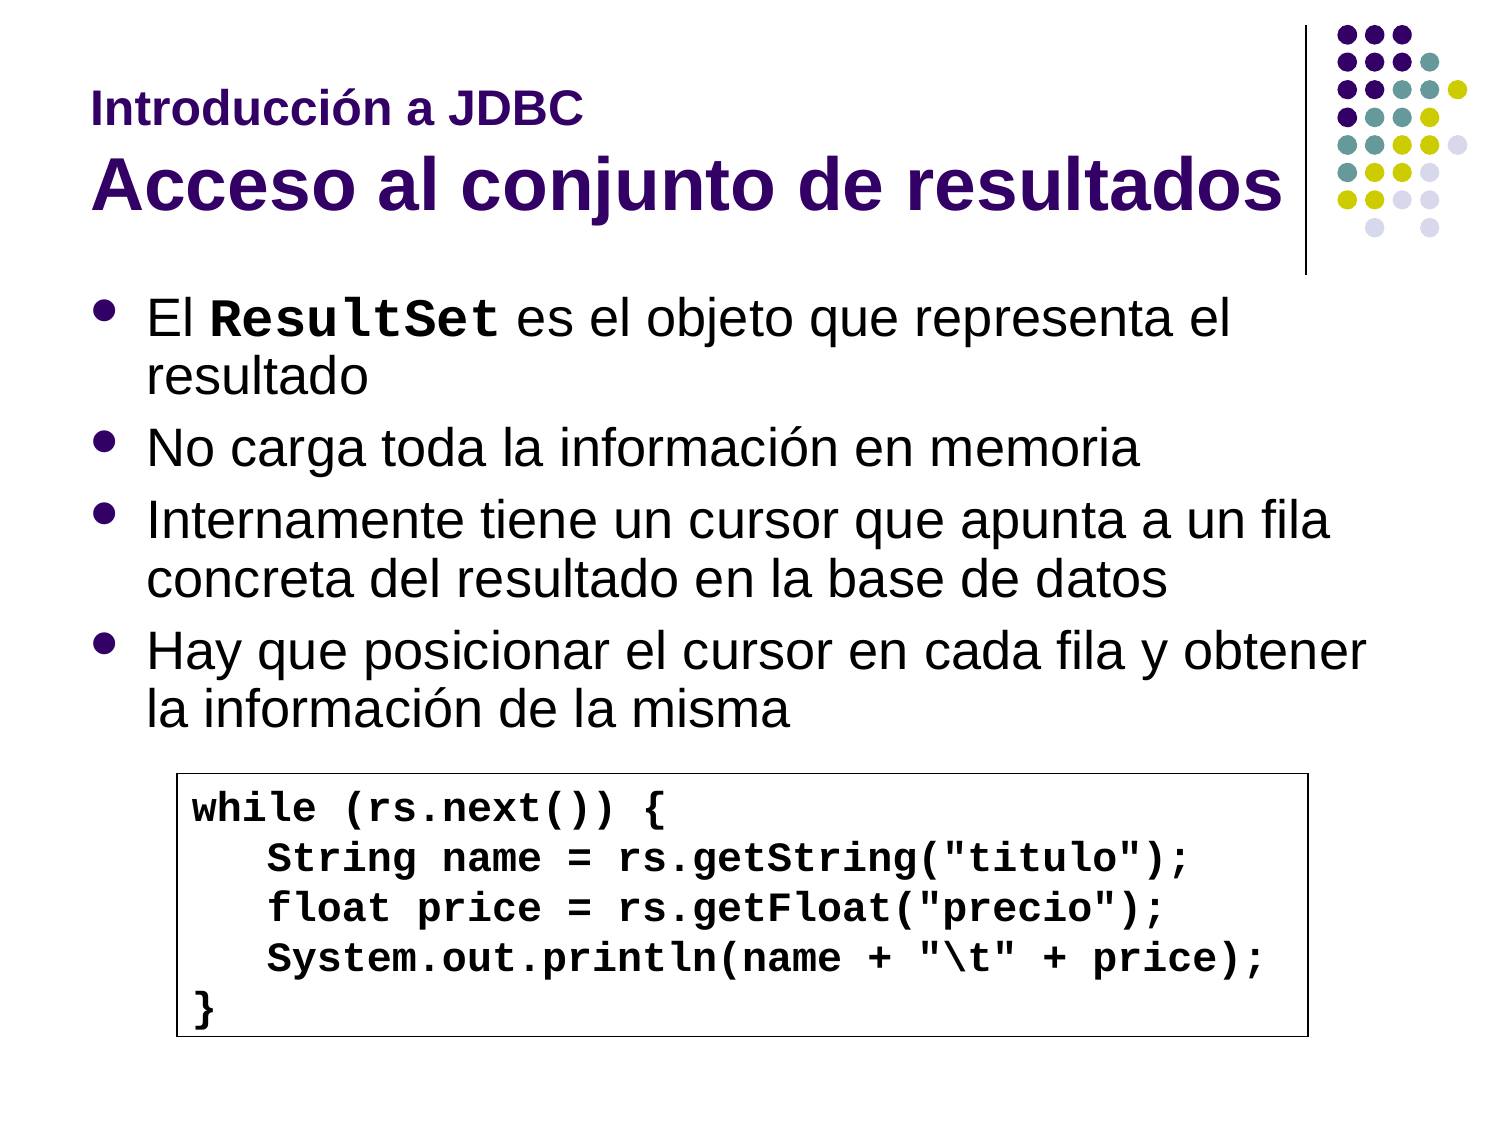

# Introducción a JDBC Acceso al conjunto de resultados
El ResultSet es el objeto que representa el resultado
No carga toda la información en memoria
Internamente tiene un cursor que apunta a un fila concreta del resultado en la base de datos
Hay que posicionar el cursor en cada fila y obtener la información de la misma
while (rs.next()) {
 String name = rs.getString("titulo");
 float price = rs.getFloat("precio");
 System.out.println(name + "\t" + price);
}